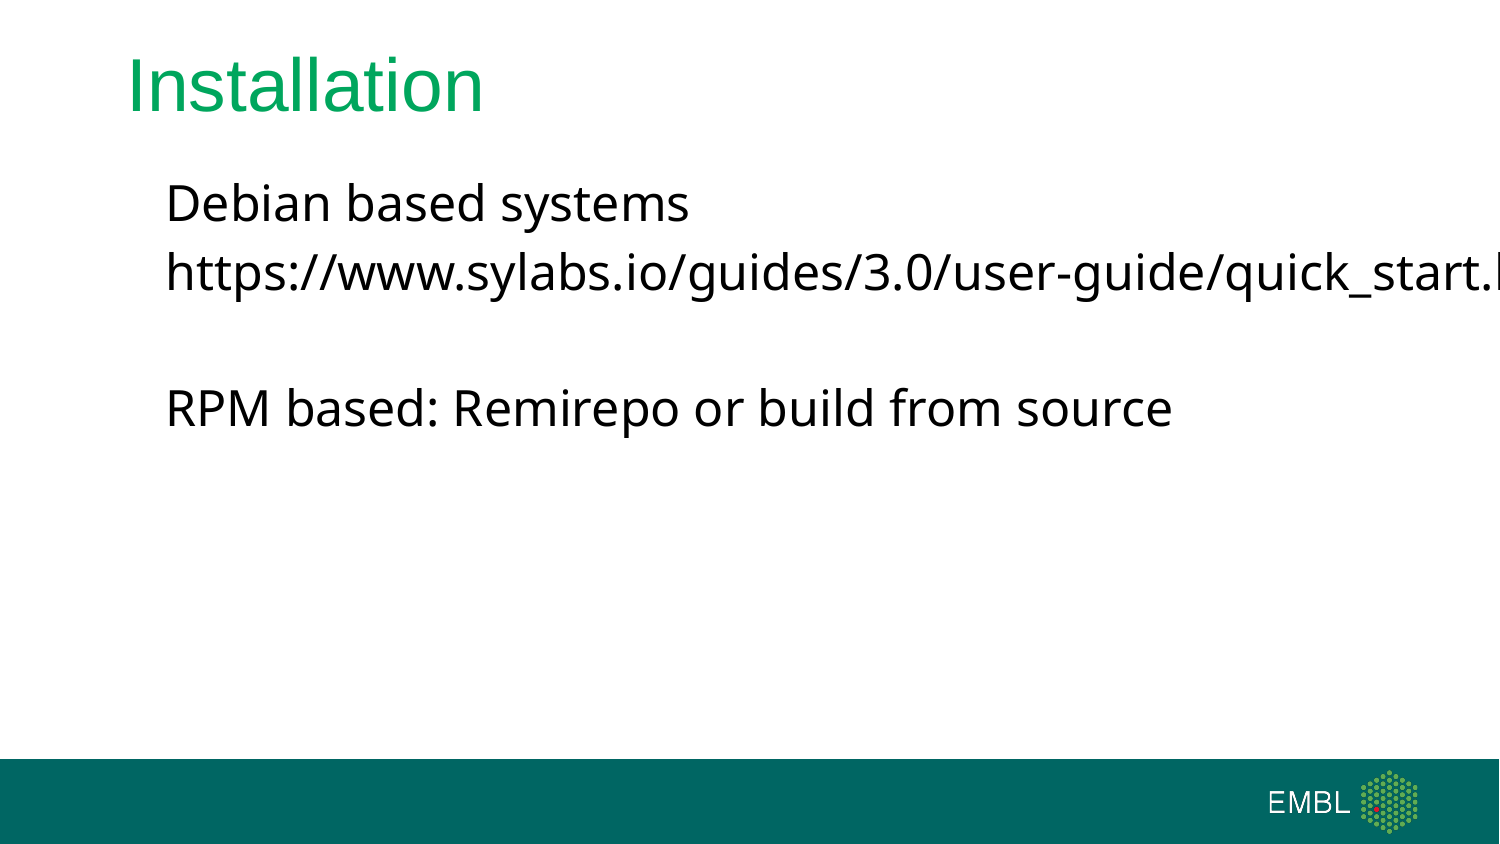

Installation
Debian based systems
https://www.sylabs.io/guides/3.0/user-guide/quick_start.html#install-system-dependencies
RPM based: Remirepo or build from source